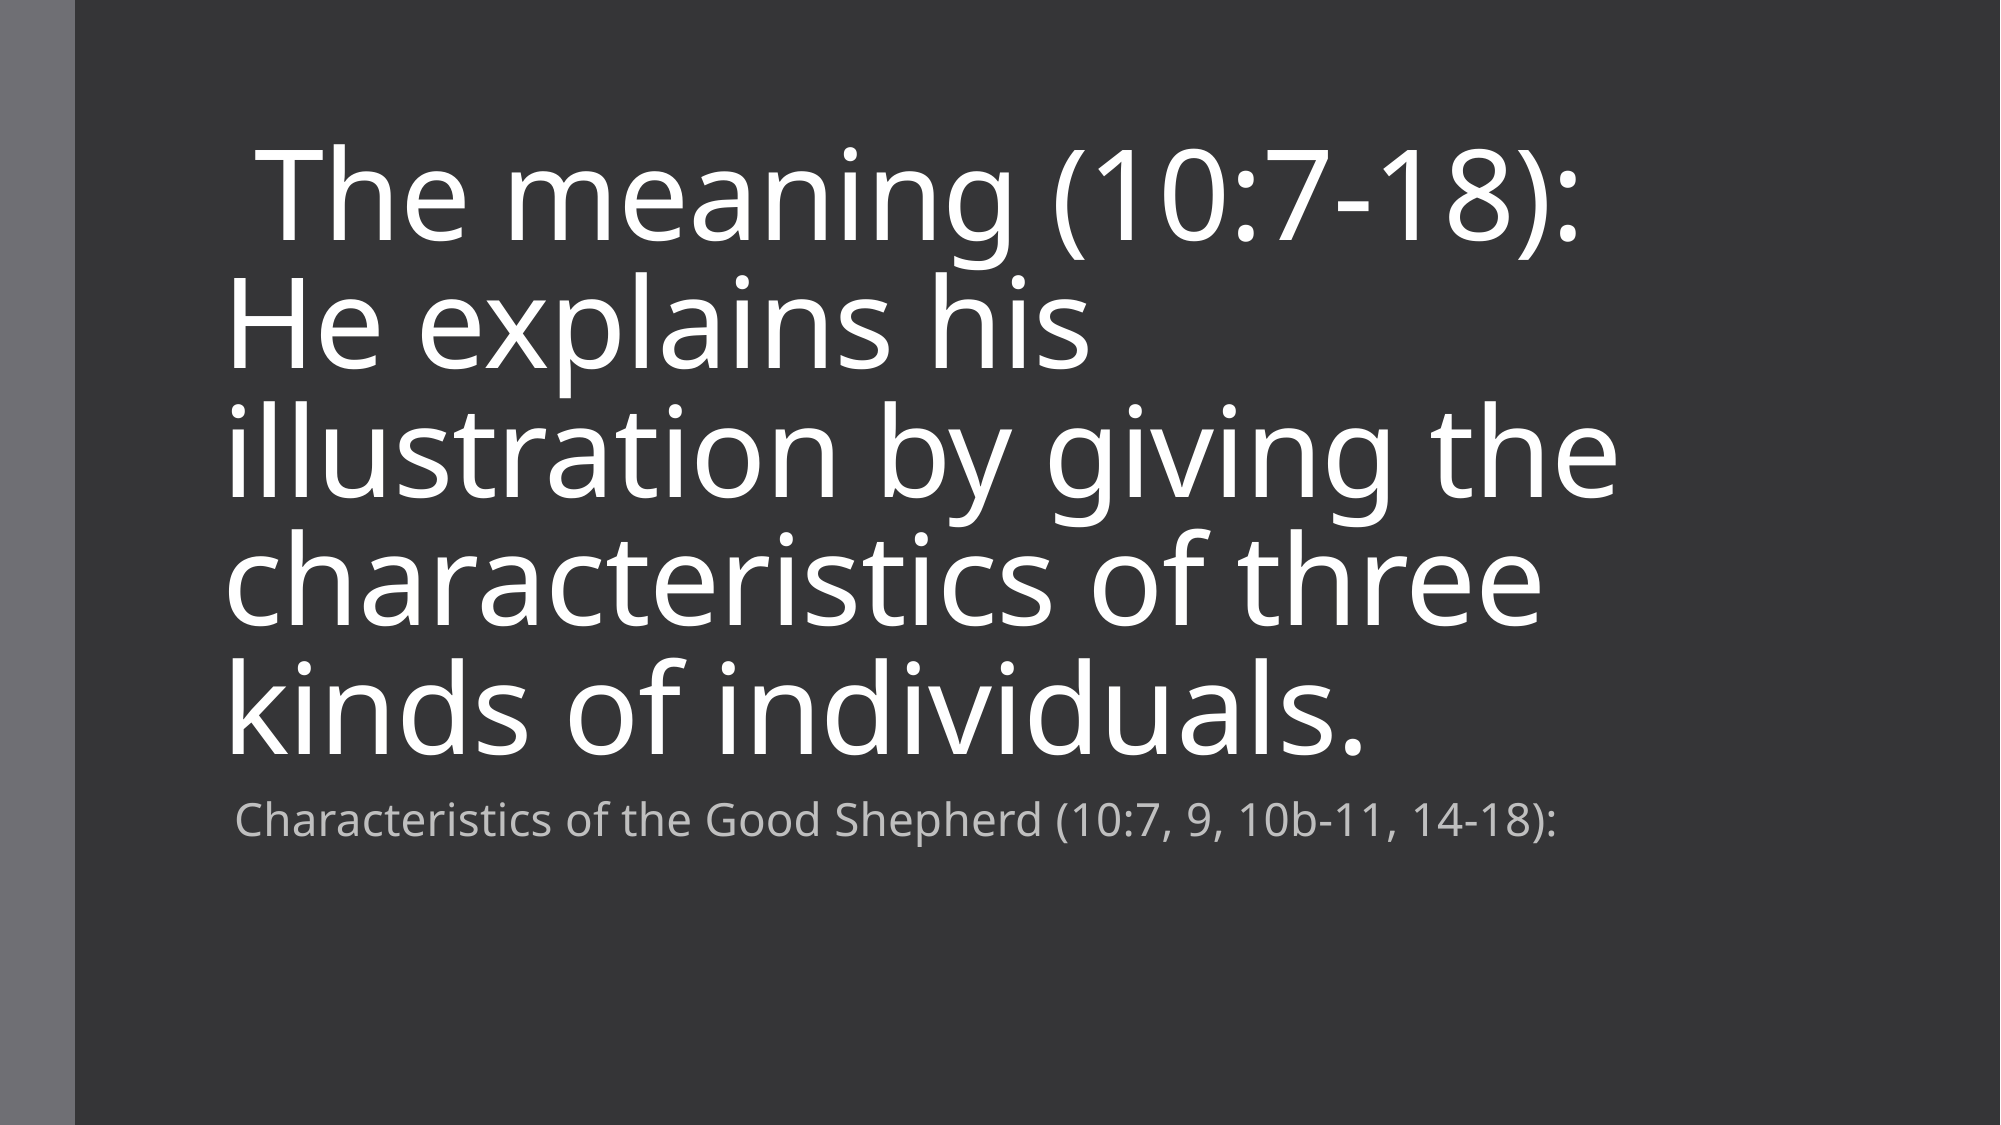

# The meaning (10:7-18): He explains his illustration by giving the characteristics of three kinds of individuals.
 Characteristics of the Good Shepherd (10:7, 9, 10b-11, 14-18):